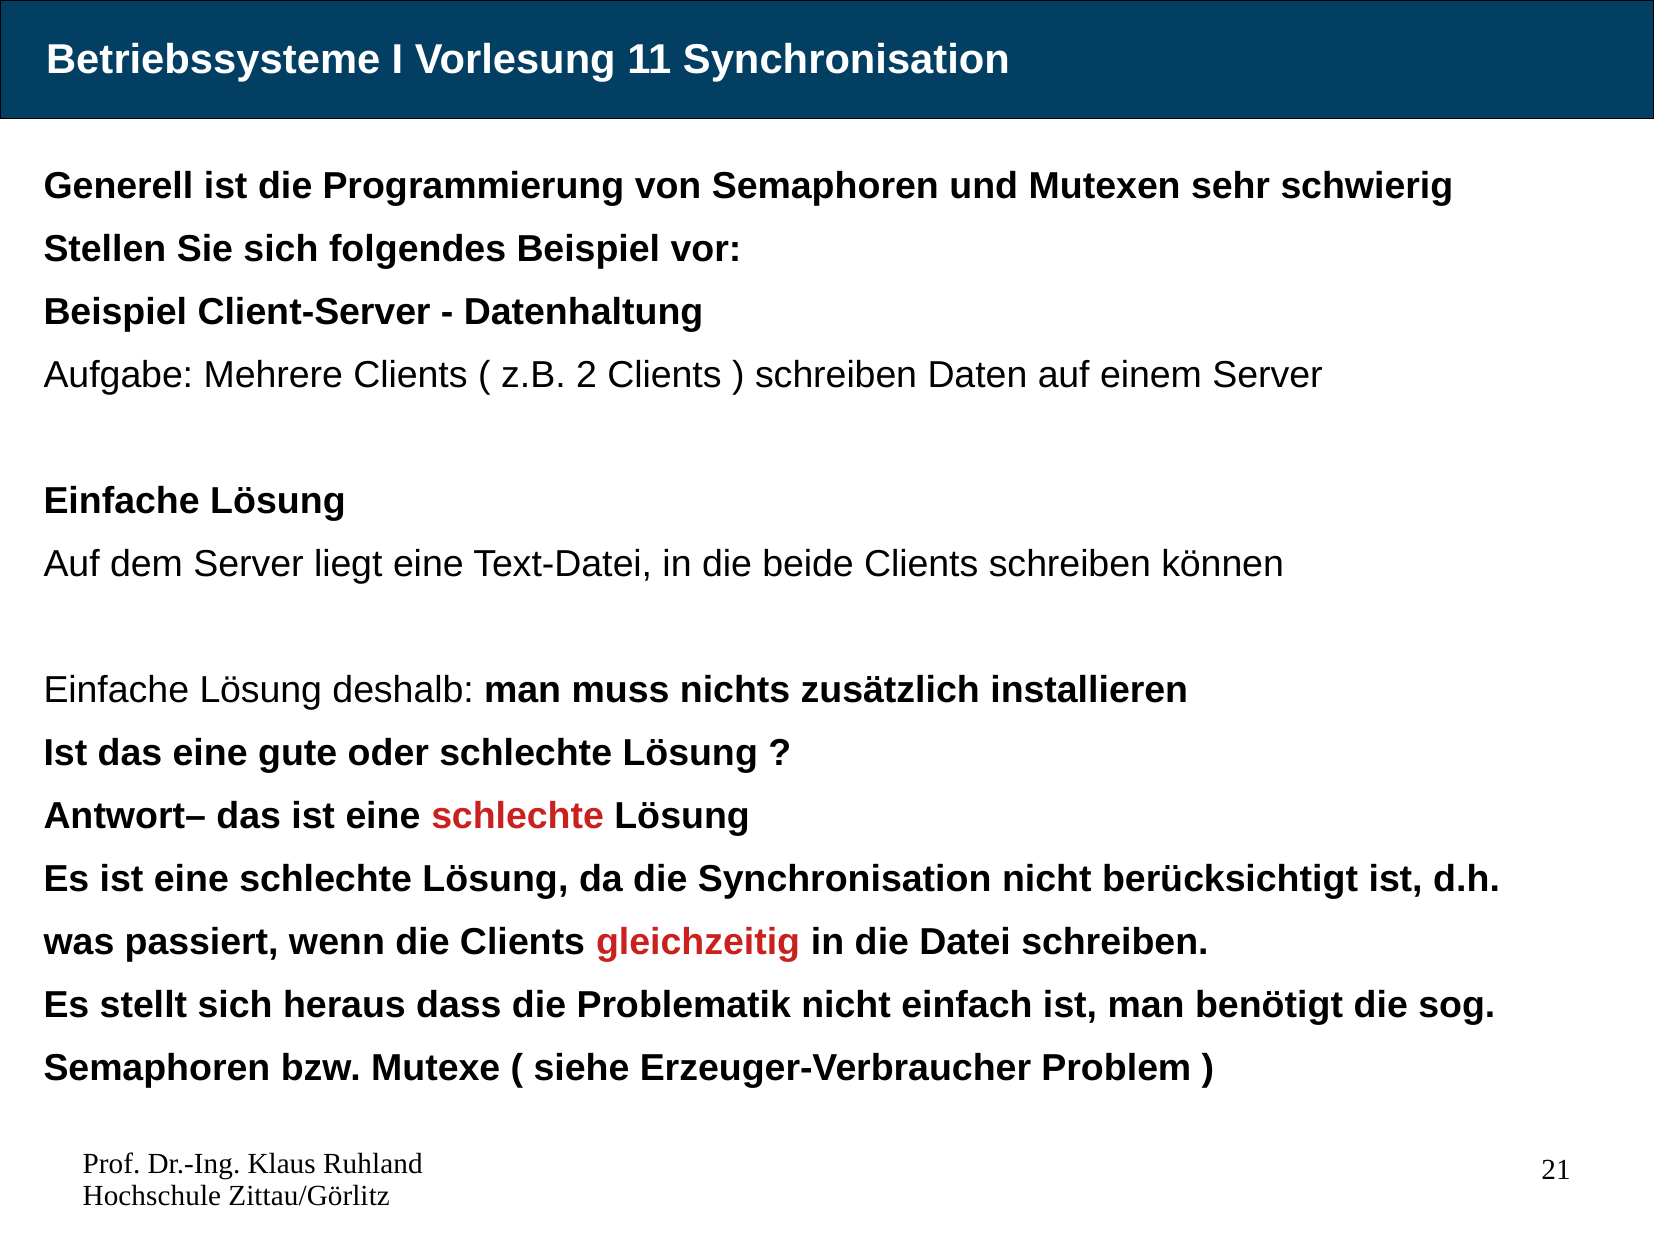

Generell ist die Programmierung von Semaphoren und Mutexen sehr schwierig
Stellen Sie sich folgendes Beispiel vor:
Beispiel Client-Server - Datenhaltung
Aufgabe: Mehrere Clients ( z.B. 2 Clients ) schreiben Daten auf einem Server
Einfache Lösung
Auf dem Server liegt eine Text-Datei, in die beide Clients schreiben können
Einfache Lösung deshalb: man muss nichts zusätzlich installieren
Ist das eine gute oder schlechte Lösung ?
Antwort– das ist eine schlechte Lösung
Es ist eine schlechte Lösung, da die Synchronisation nicht berücksichtigt ist, d.h. was passiert, wenn die Clients gleichzeitig in die Datei schreiben.
Es stellt sich heraus dass die Problematik nicht einfach ist, man benötigt die sog. Semaphoren bzw. Mutexe ( siehe Erzeuger-Verbraucher Problem )
21